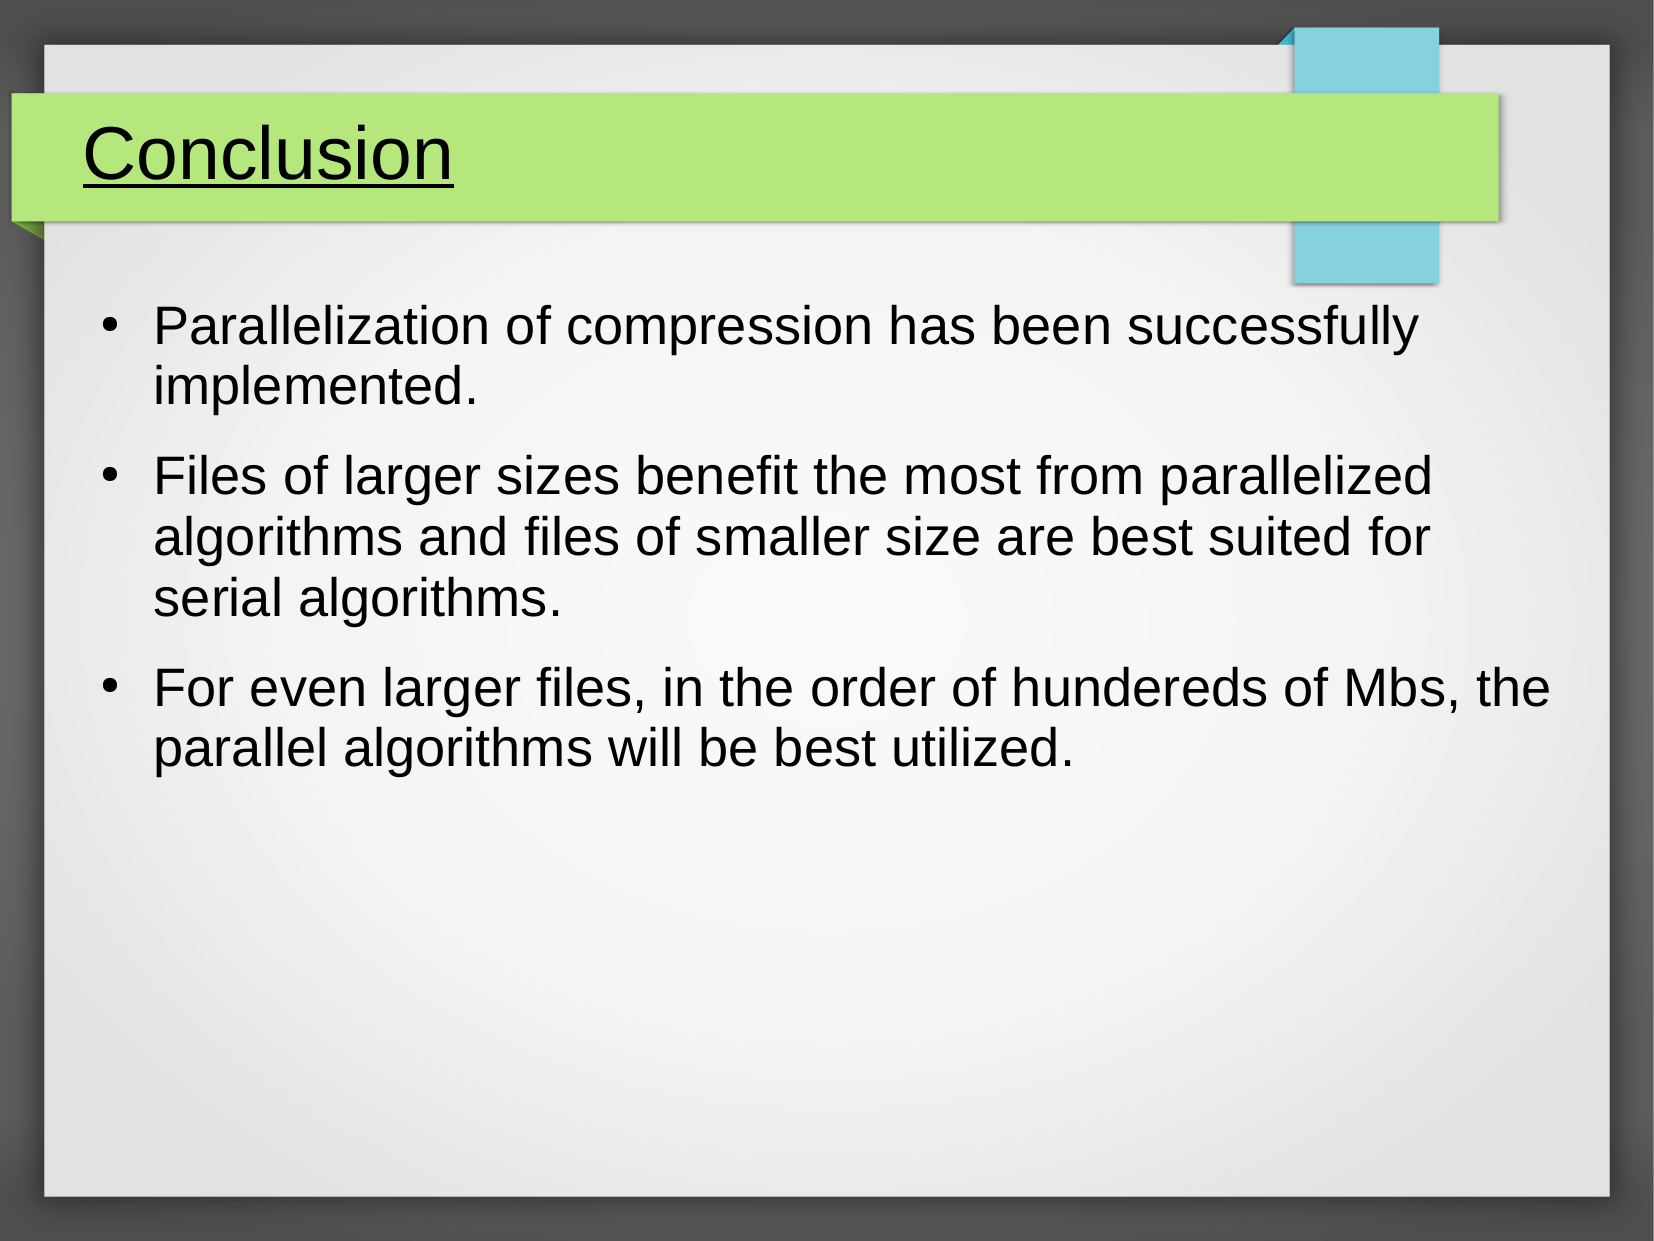

# Conclusion
Parallelization of compression has been successfully implemented.
Files of larger sizes benefit the most from parallelized algorithms and files of smaller size are best suited for serial algorithms.
For even larger files, in the order of hundereds of Mbs, the parallel algorithms will be best utilized.